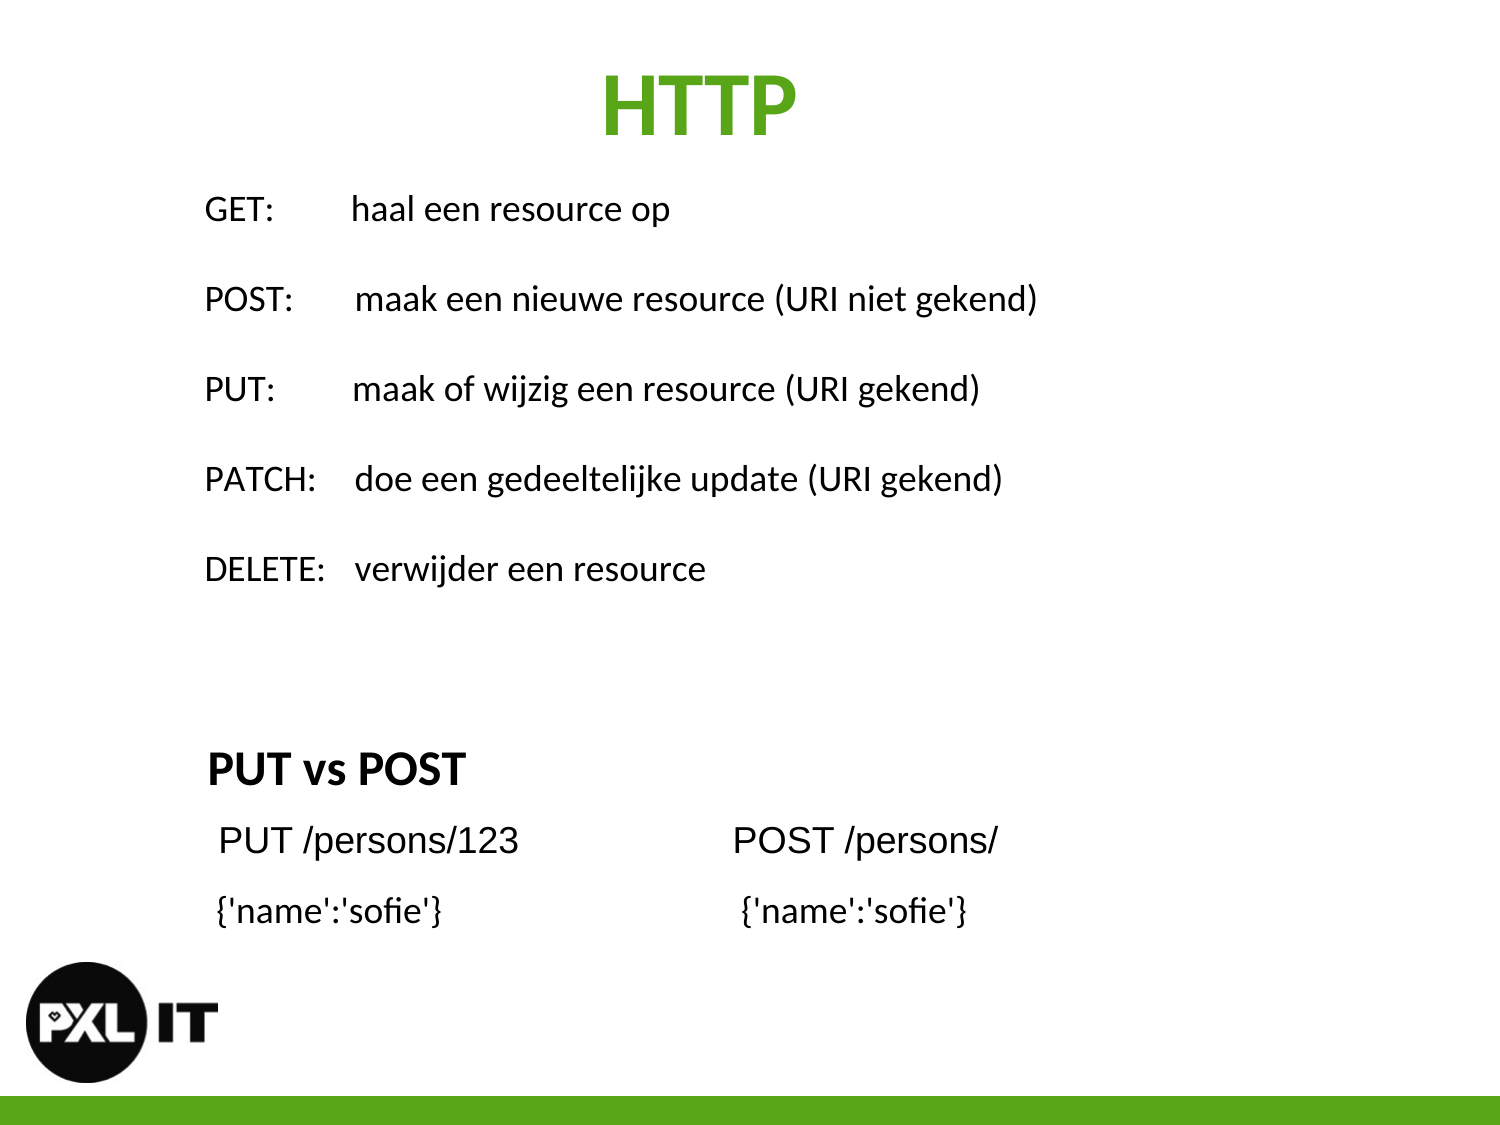

HTTP
	GET: haal een resource op
 	POST: 	maak een nieuwe resource (URI niet gekend)
 	PUT: maak of wijzig een resource (URI gekend)
 	PATCH: 	doe een gedeeltelijke update (URI gekend)
 	DELETE: 	verwijder een resource
PUT vs POST
 PUT /persons/123			POST /persons/
 {'name':'sofie'}				 {'name':'sofie'}